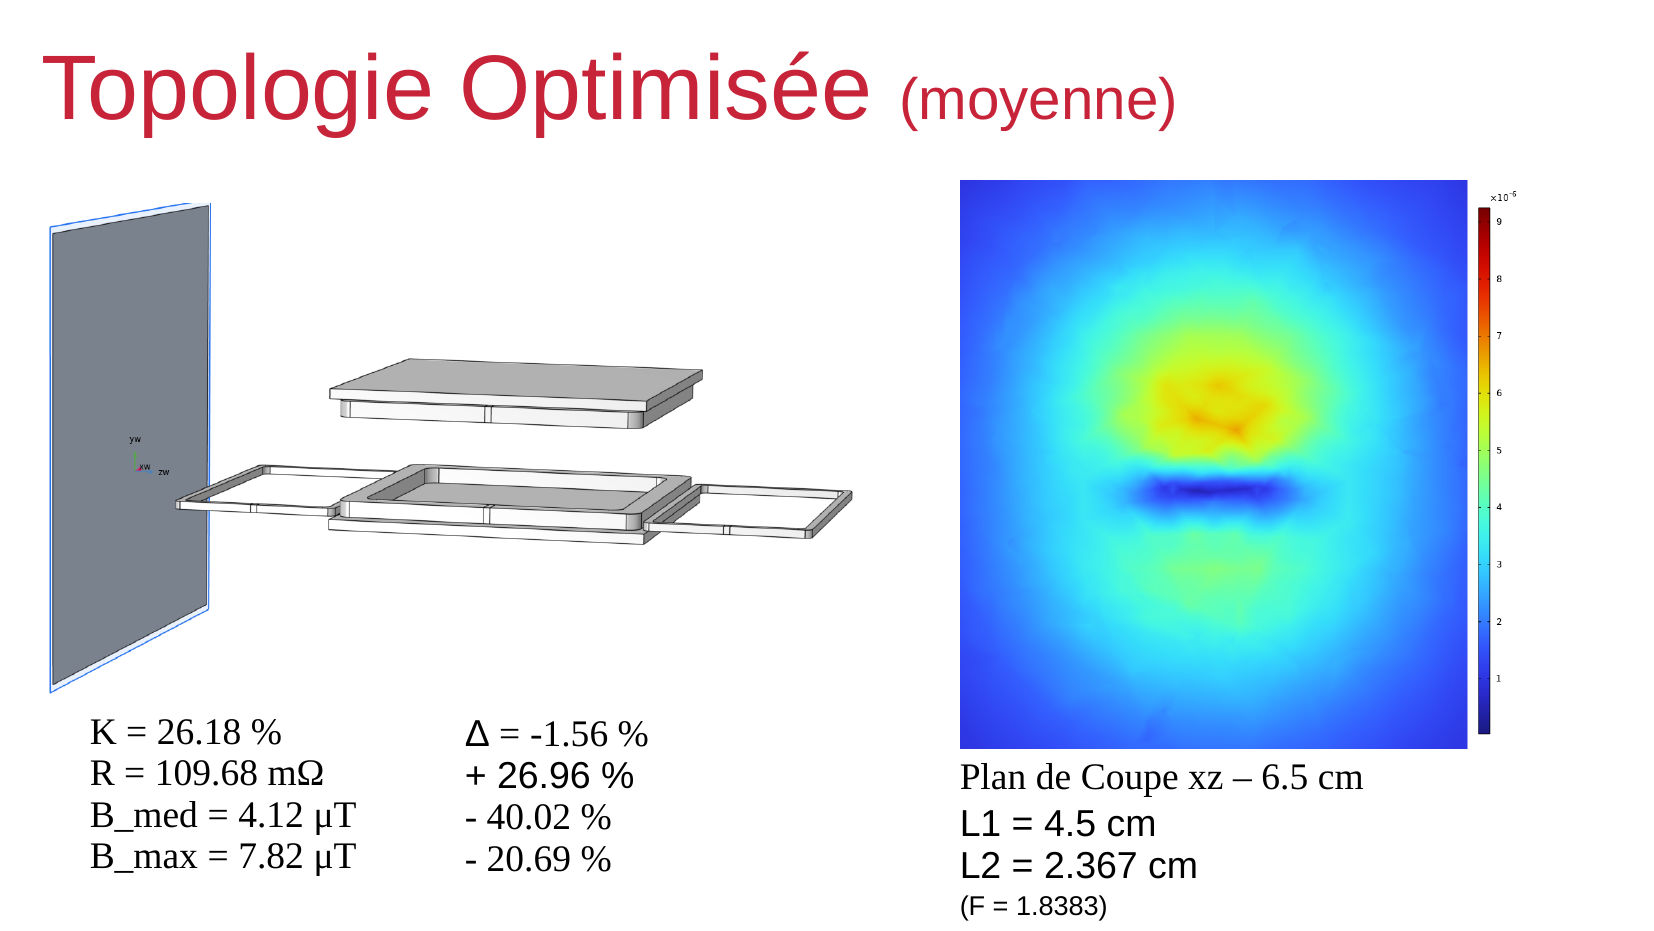

# Topologie Optimisée (moyenne)
K = 26.18 %
R = 109.68 mΩ
B_med = 4.12 μT
B_max = 7.82 μT
Δ = -1.56 %
+ 26.96 %
- 40.02 %
- 20.69 %
Plan de Coupe xz – 6.5 cm
L1 = 4.5 cm
L2 = 2.367 cm
(F = 1.8383)